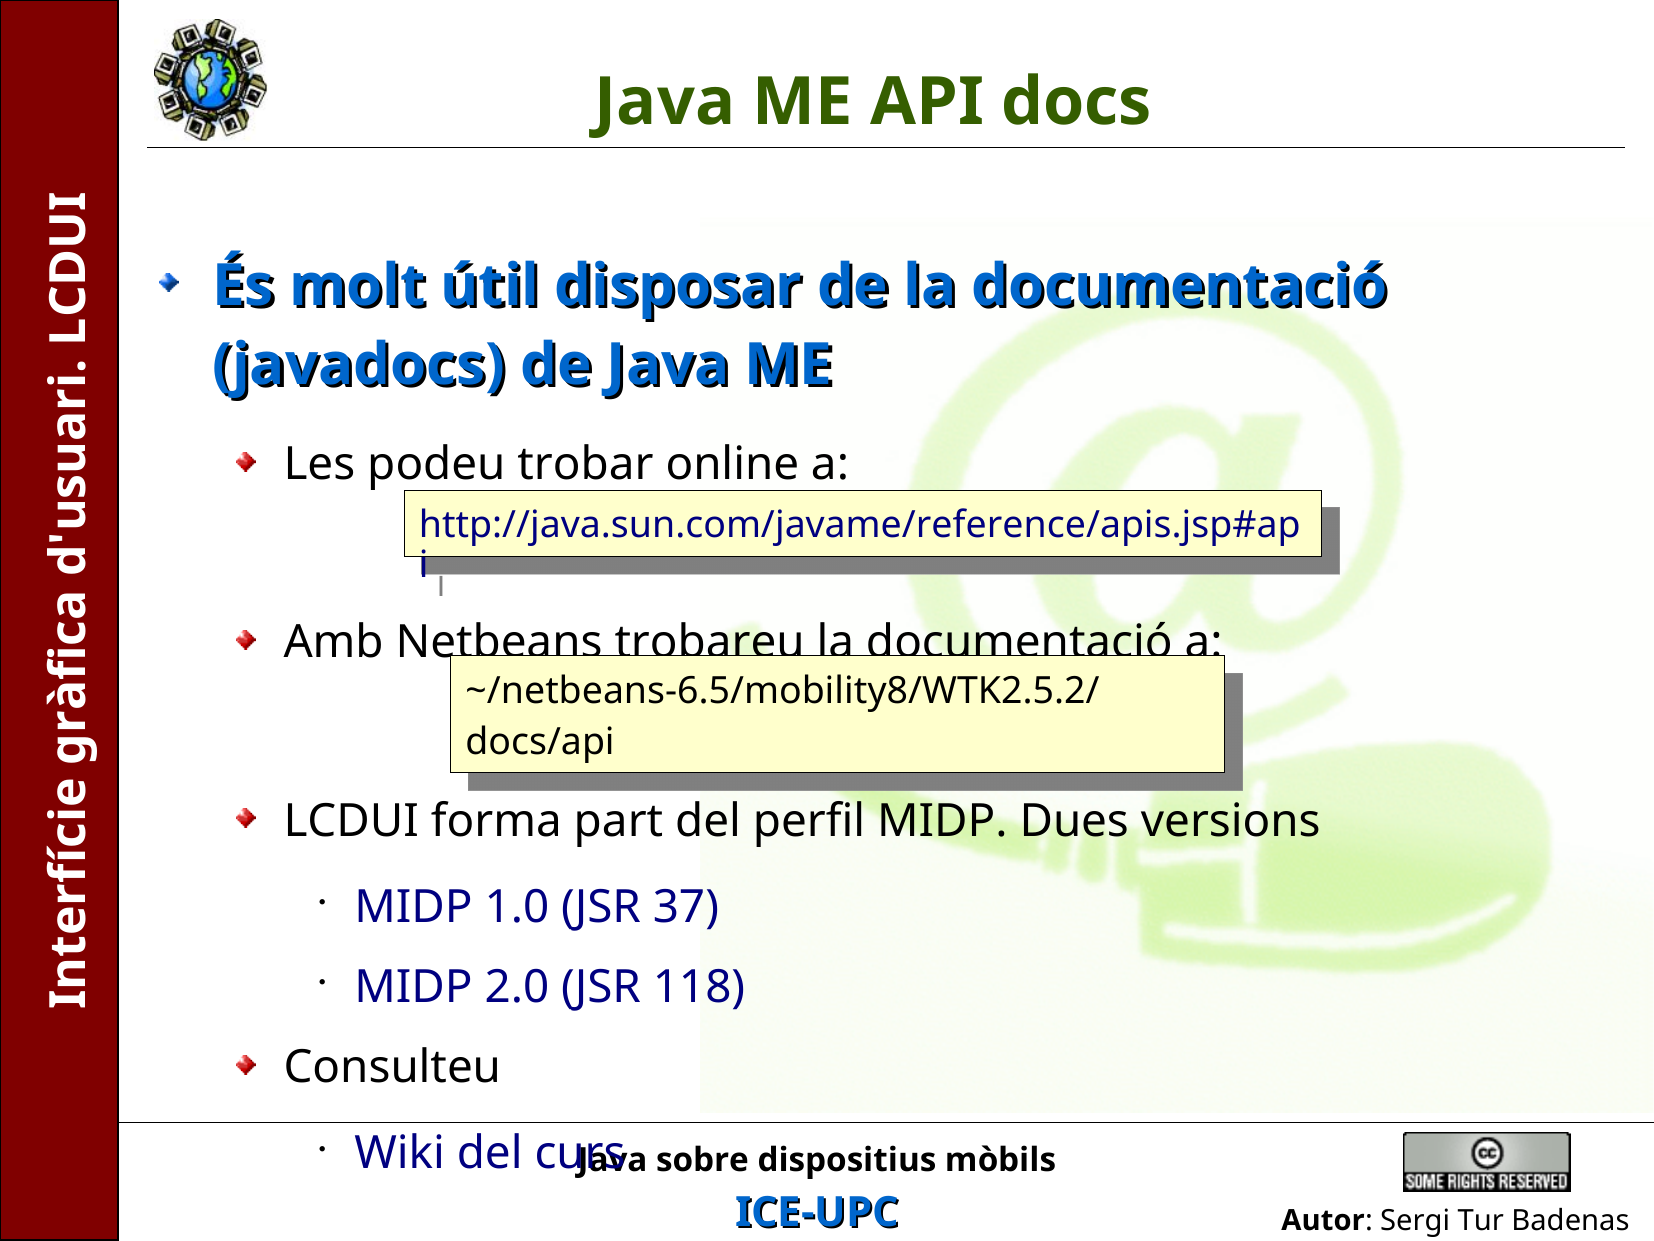

# Java ME API docs
És molt útil disposar de la documentació (javadocs) de Java ME
Les podeu trobar online a:
Amb Netbeans trobareu la documentació a:
LCDUI forma part del perfil MIDP. Dues versions
MIDP 1.0 (JSR 37)
MIDP 2.0 (JSR 118)
Consulteu
Wiki del curs
http://java.sun.com/javame/reference/apis.jsp#api
~/netbeans-6.5/mobility8/WTK2.5.2/docs/api